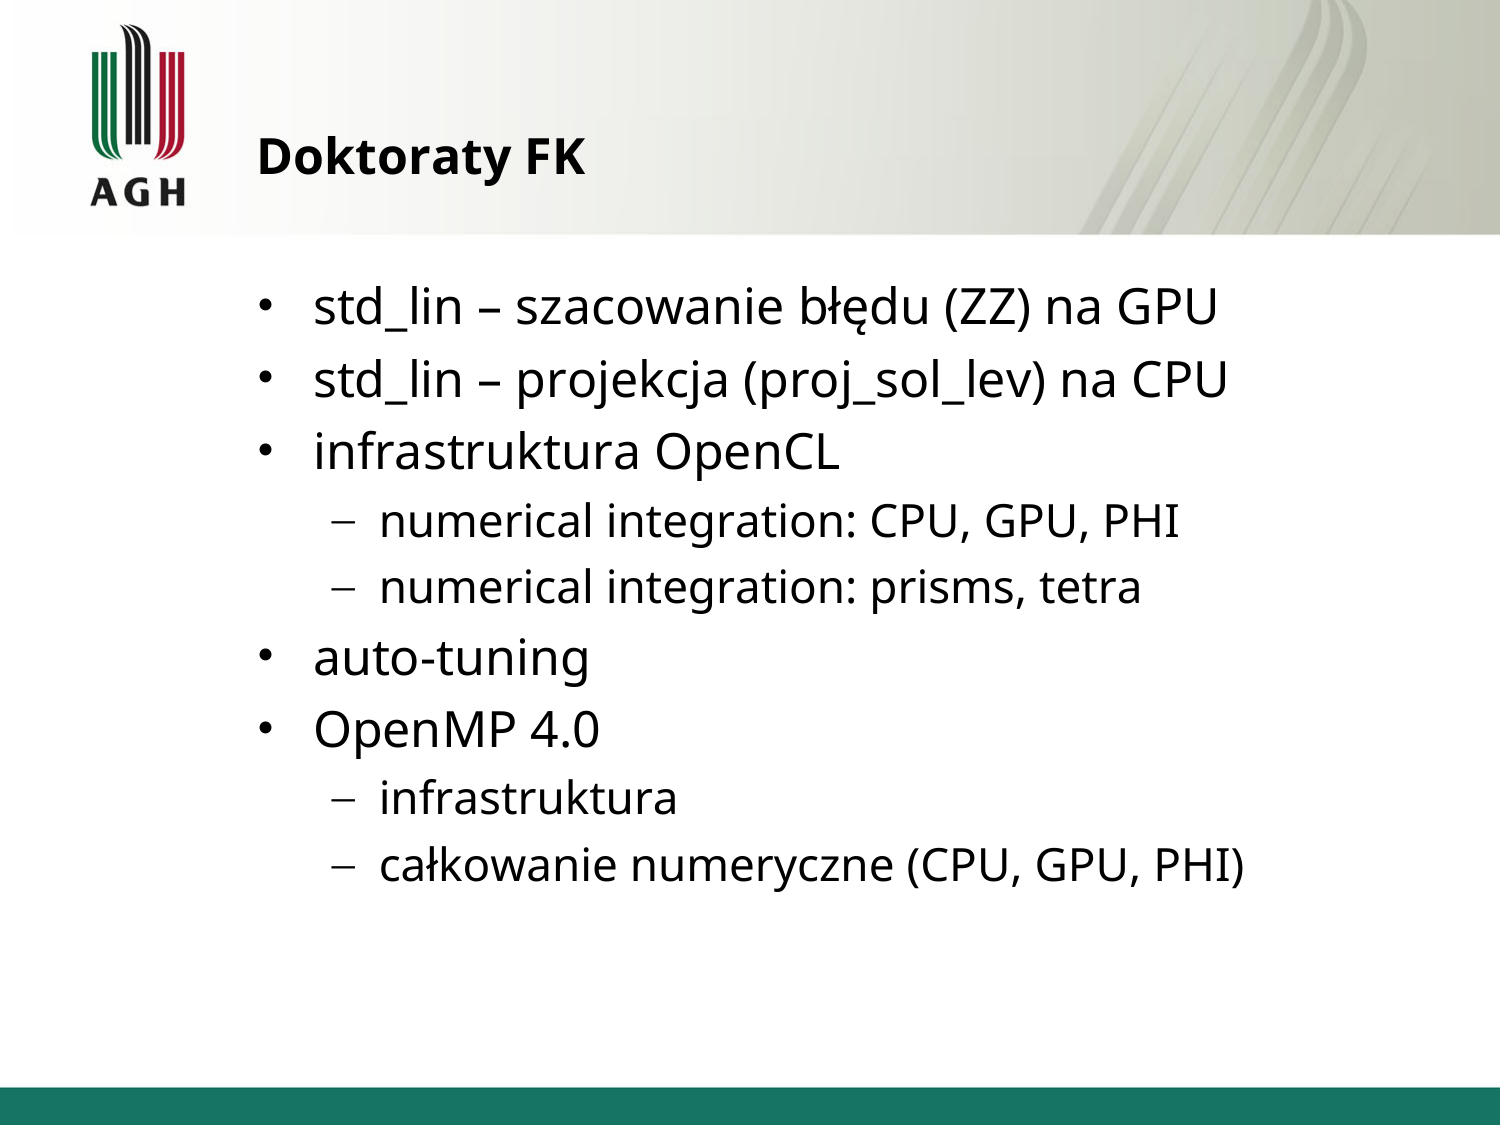

# Doktoraty FK
std_lin – szacowanie błędu (ZZ) na GPU
std_lin – projekcja (proj_sol_lev) na CPU
infrastruktura OpenCL
numerical integration: CPU, GPU, PHI
numerical integration: prisms, tetra
auto-tuning
OpenMP 4.0
infrastruktura
całkowanie numeryczne (CPU, GPU, PHI)